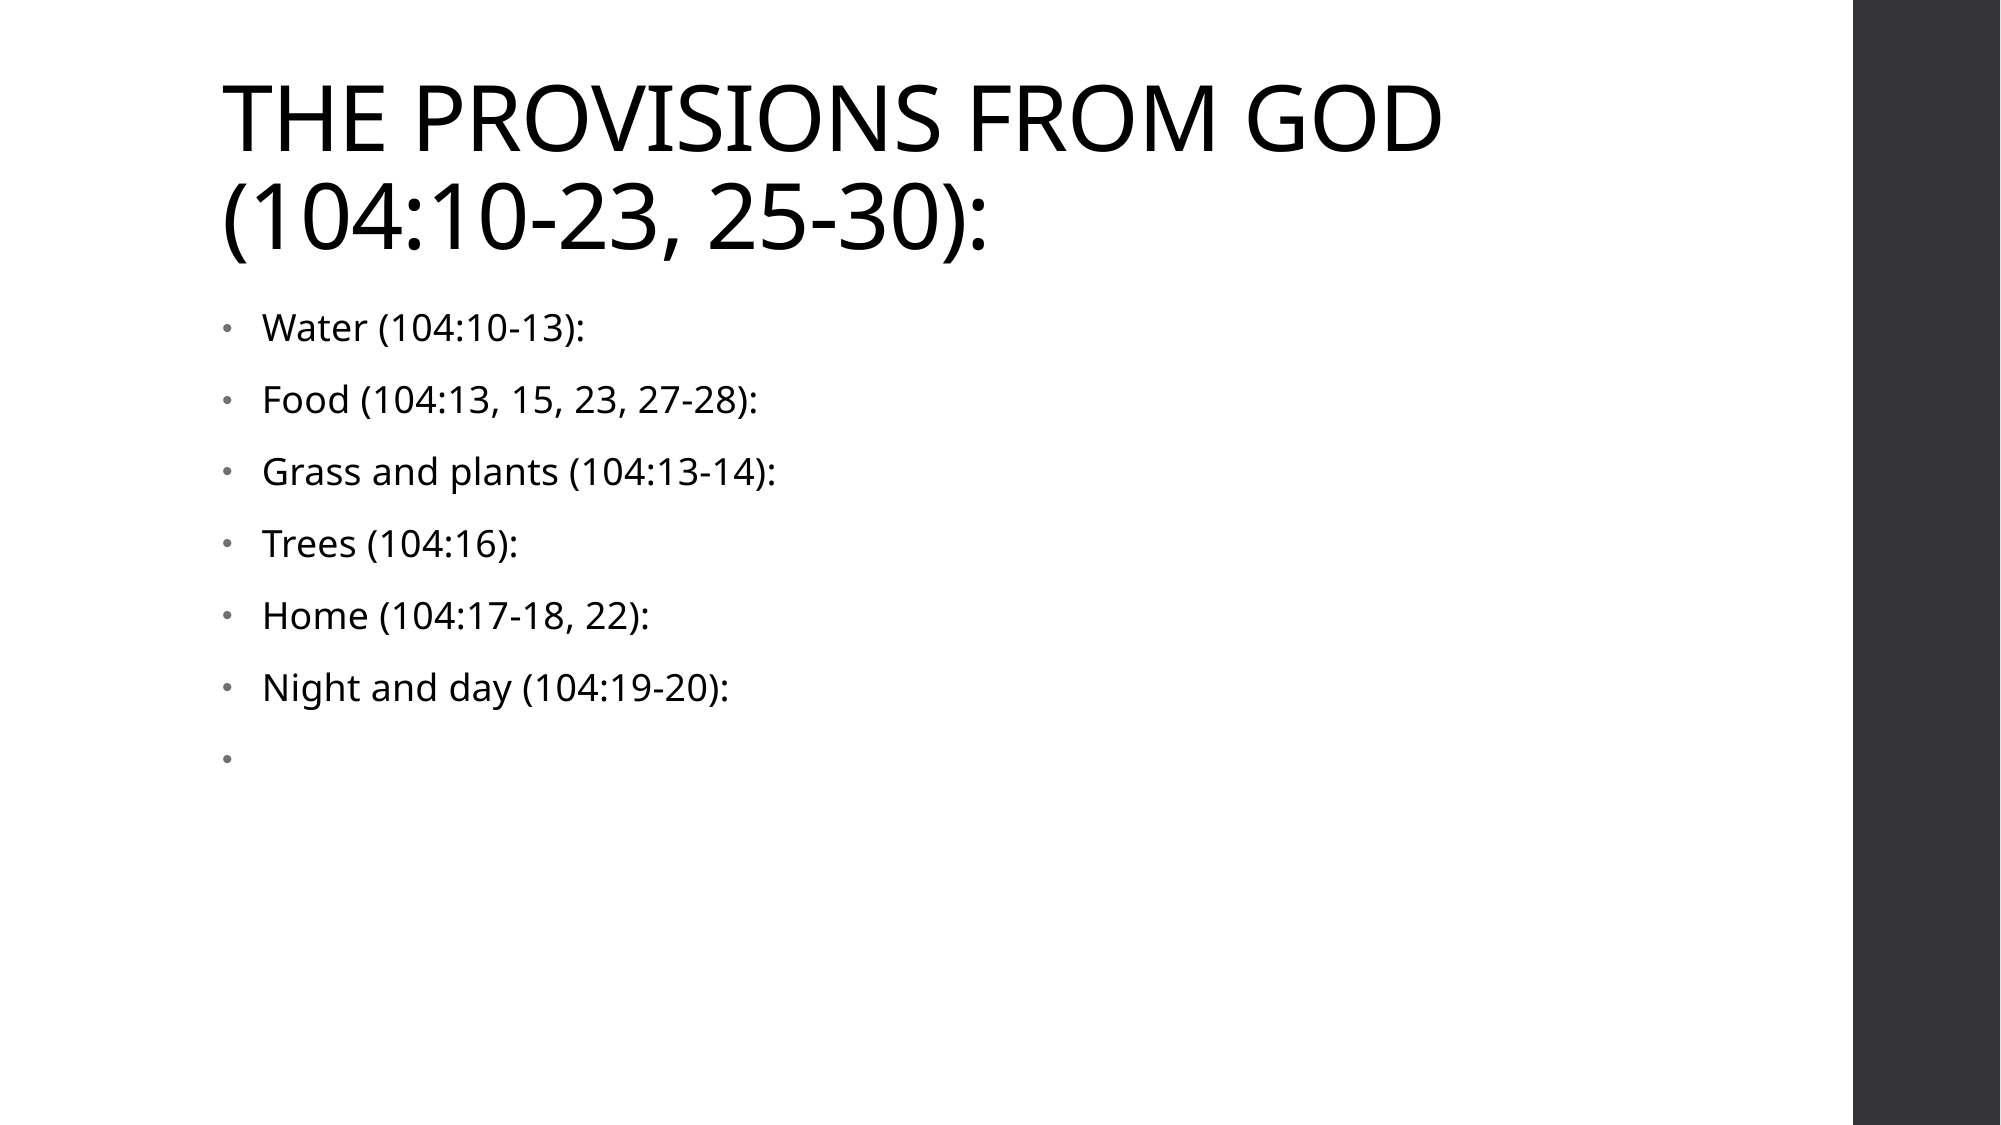

# THE PROVISIONS FROM GOD (104:10-23, 25-30):
 Water (104:10-13):
 Food (104:13, 15, 23, 27-28):
 Grass and plants (104:13-14):
 Trees (104:16):
 Home (104:17-18, 22):
 Night and day (104:19-20):